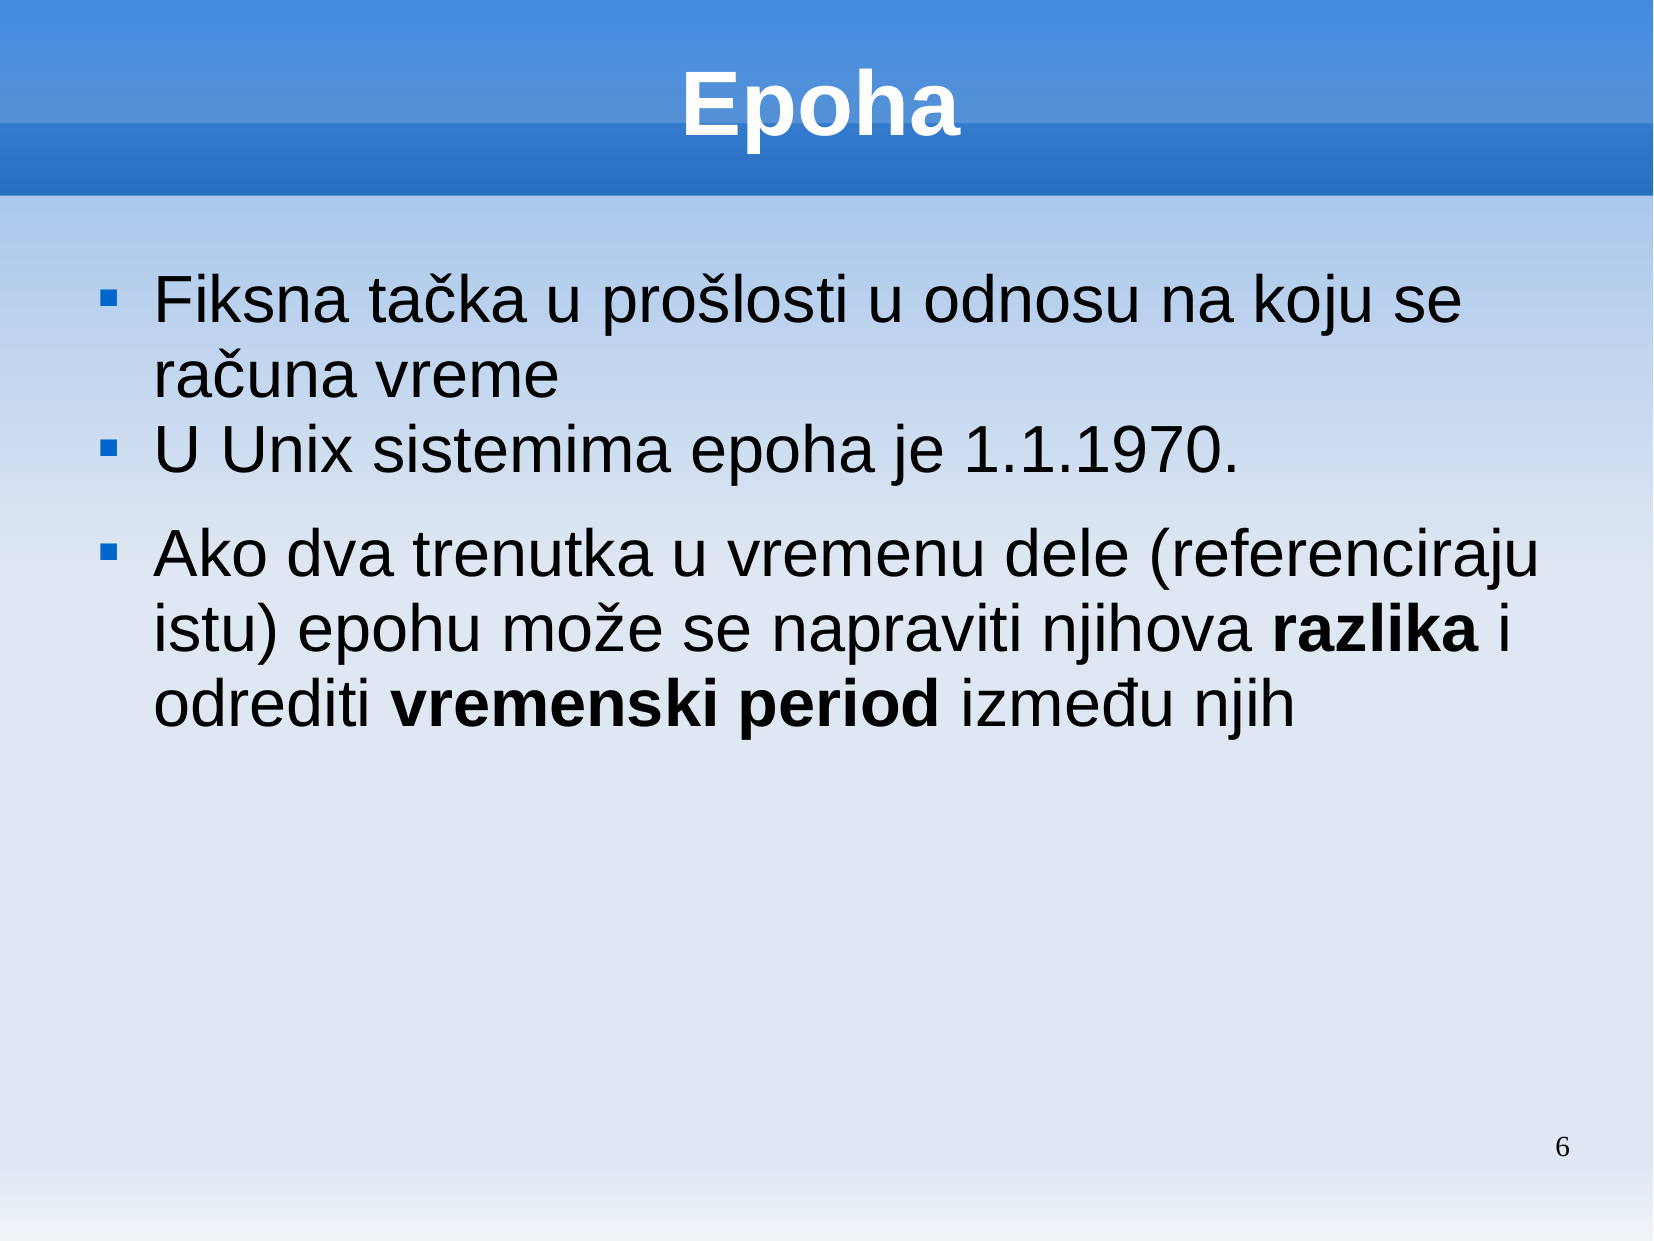

# Epoha
Fiksna tačka u prošlosti u odnosu na koju se računa vreme
U Unix sistemima epoha je 1.1.1970.
Ako dva trenutka u vremenu dele (referenciraju istu) epohu može se napraviti njihova razlika i odrediti vremenski period između njih
6